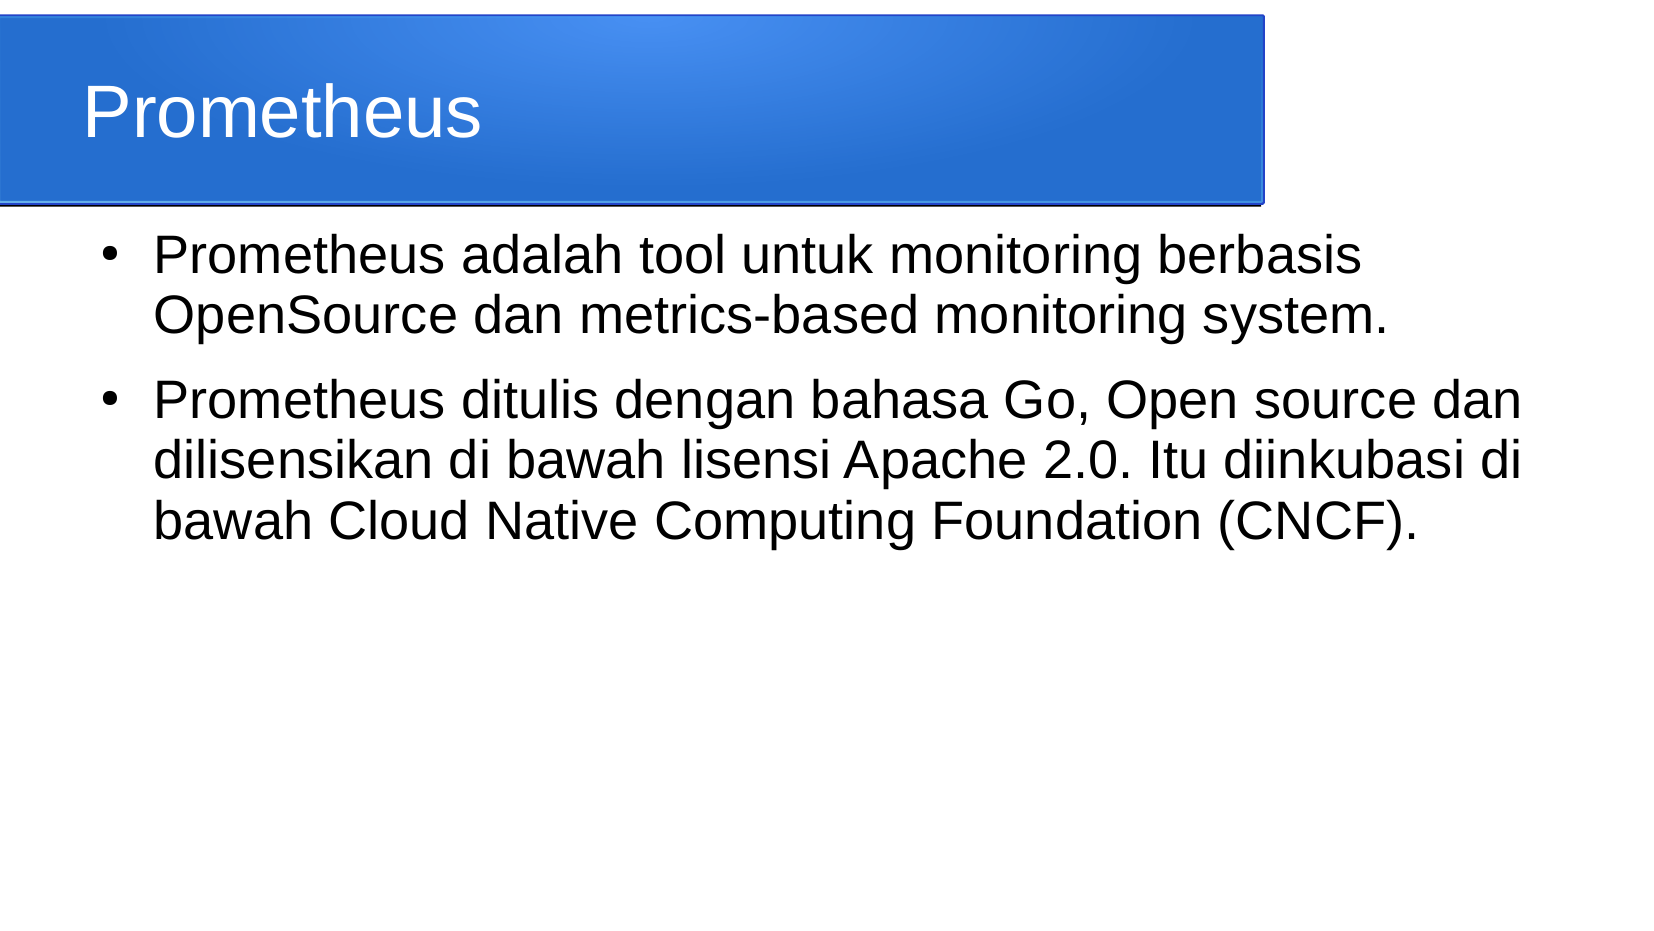

# Prometheus
Prometheus adalah tool untuk monitoring berbasis OpenSource dan metrics-based monitoring system.
Prometheus ditulis dengan bahasa Go, Open source dan dilisensikan di bawah lisensi Apache 2.0. Itu diinkubasi di bawah Cloud Native Computing Foundation (CNCF).